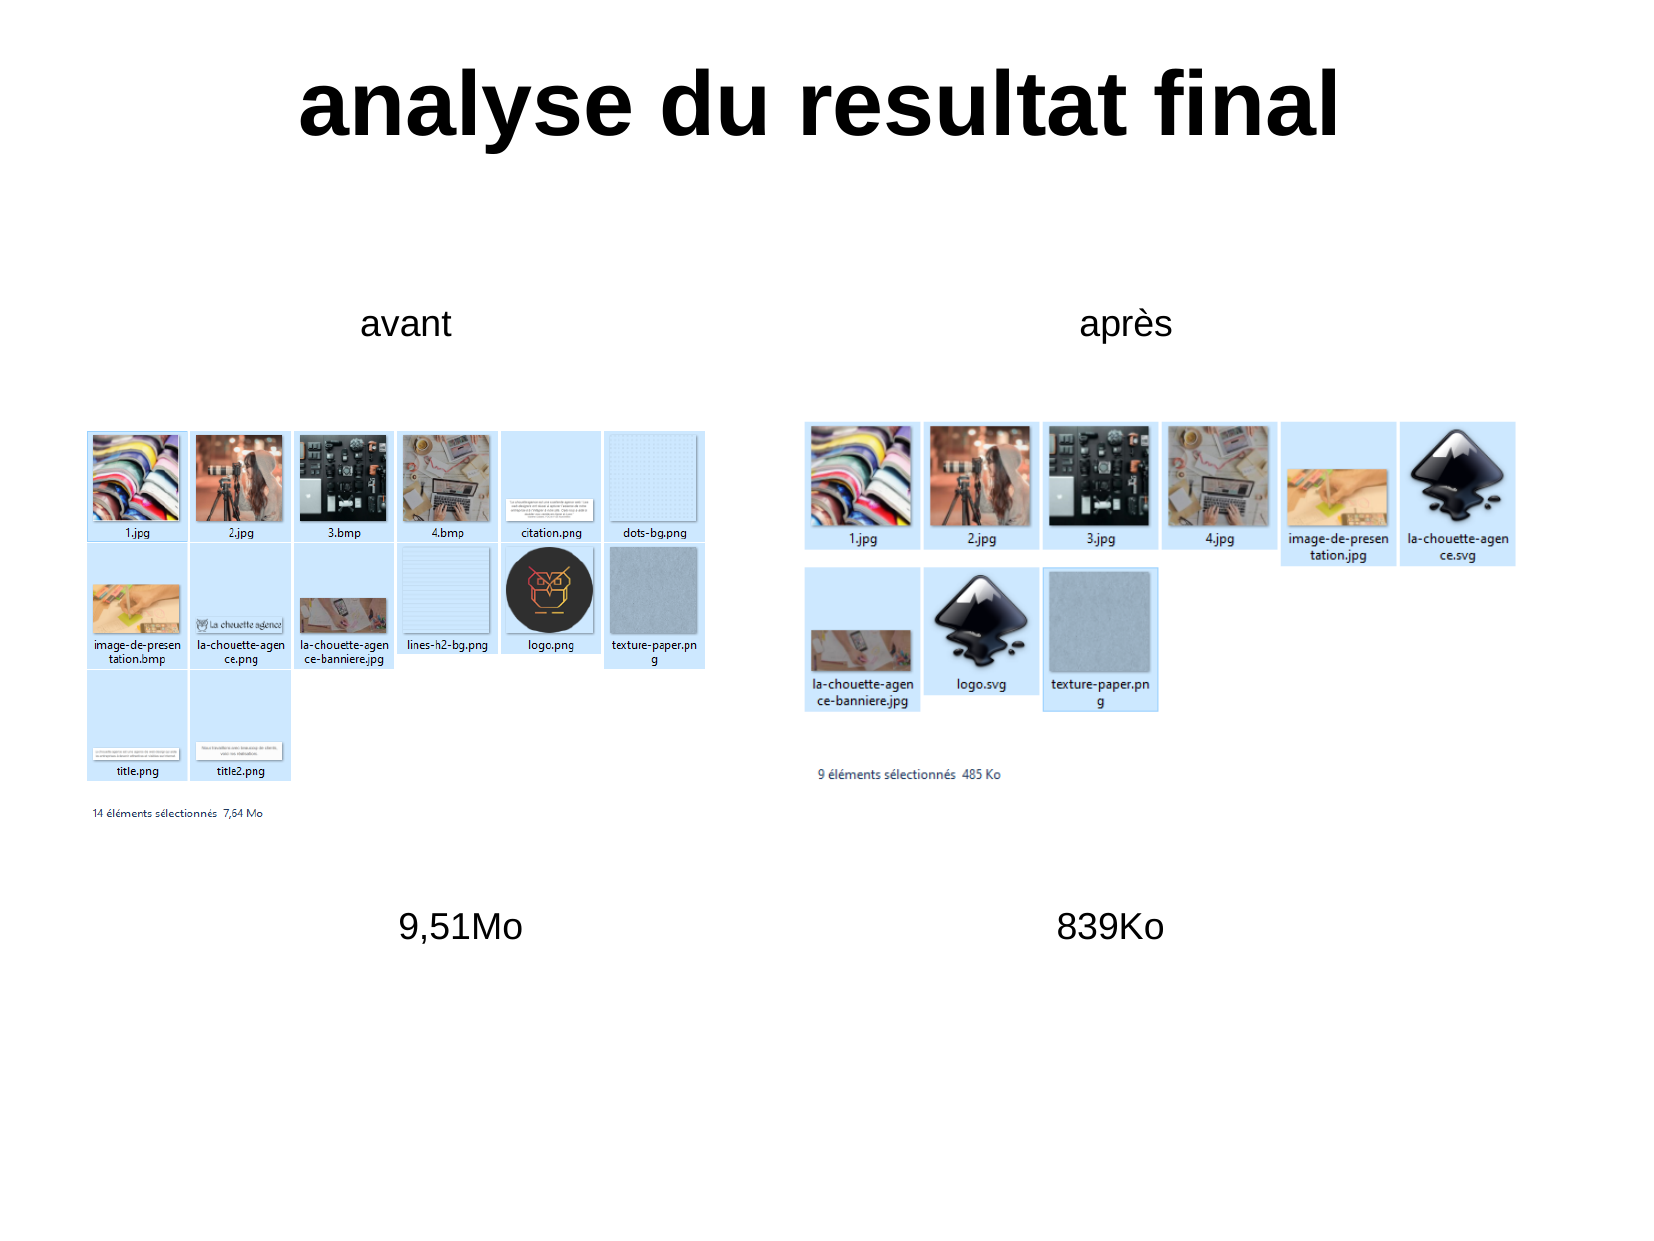

# analyse du resultat final
avant après
9,51Mo 839Ko